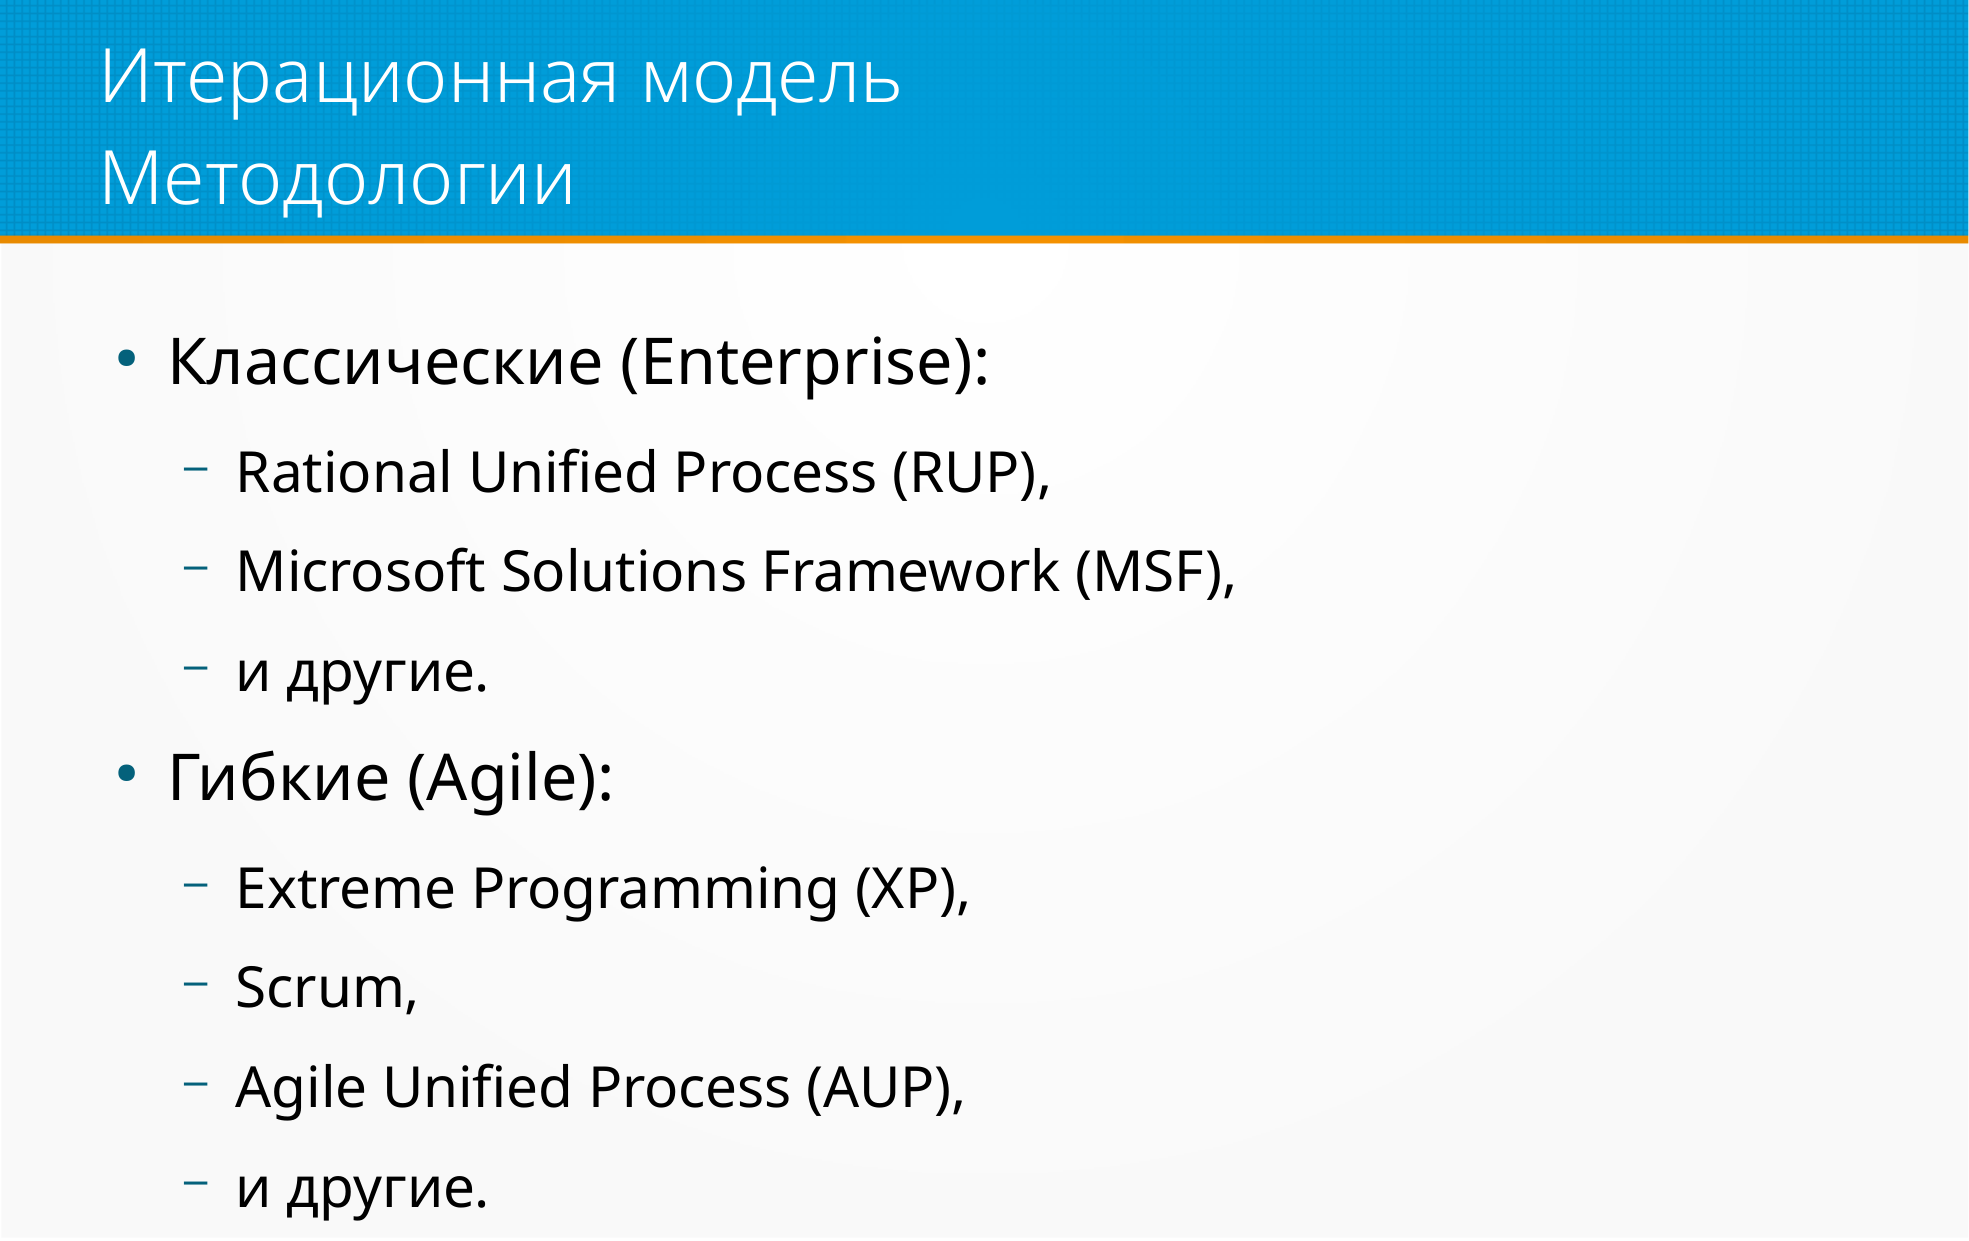

# Итерационная модель Методологии
Классические (Enterprise):
Rational Unified Process (RUP),
Microsoft Solutions Framework (MSF),
и другие.
Гибкие (Agile):
Extreme Programming (XP),
Scrum,
Agile Unified Process (AUP),
и другие.